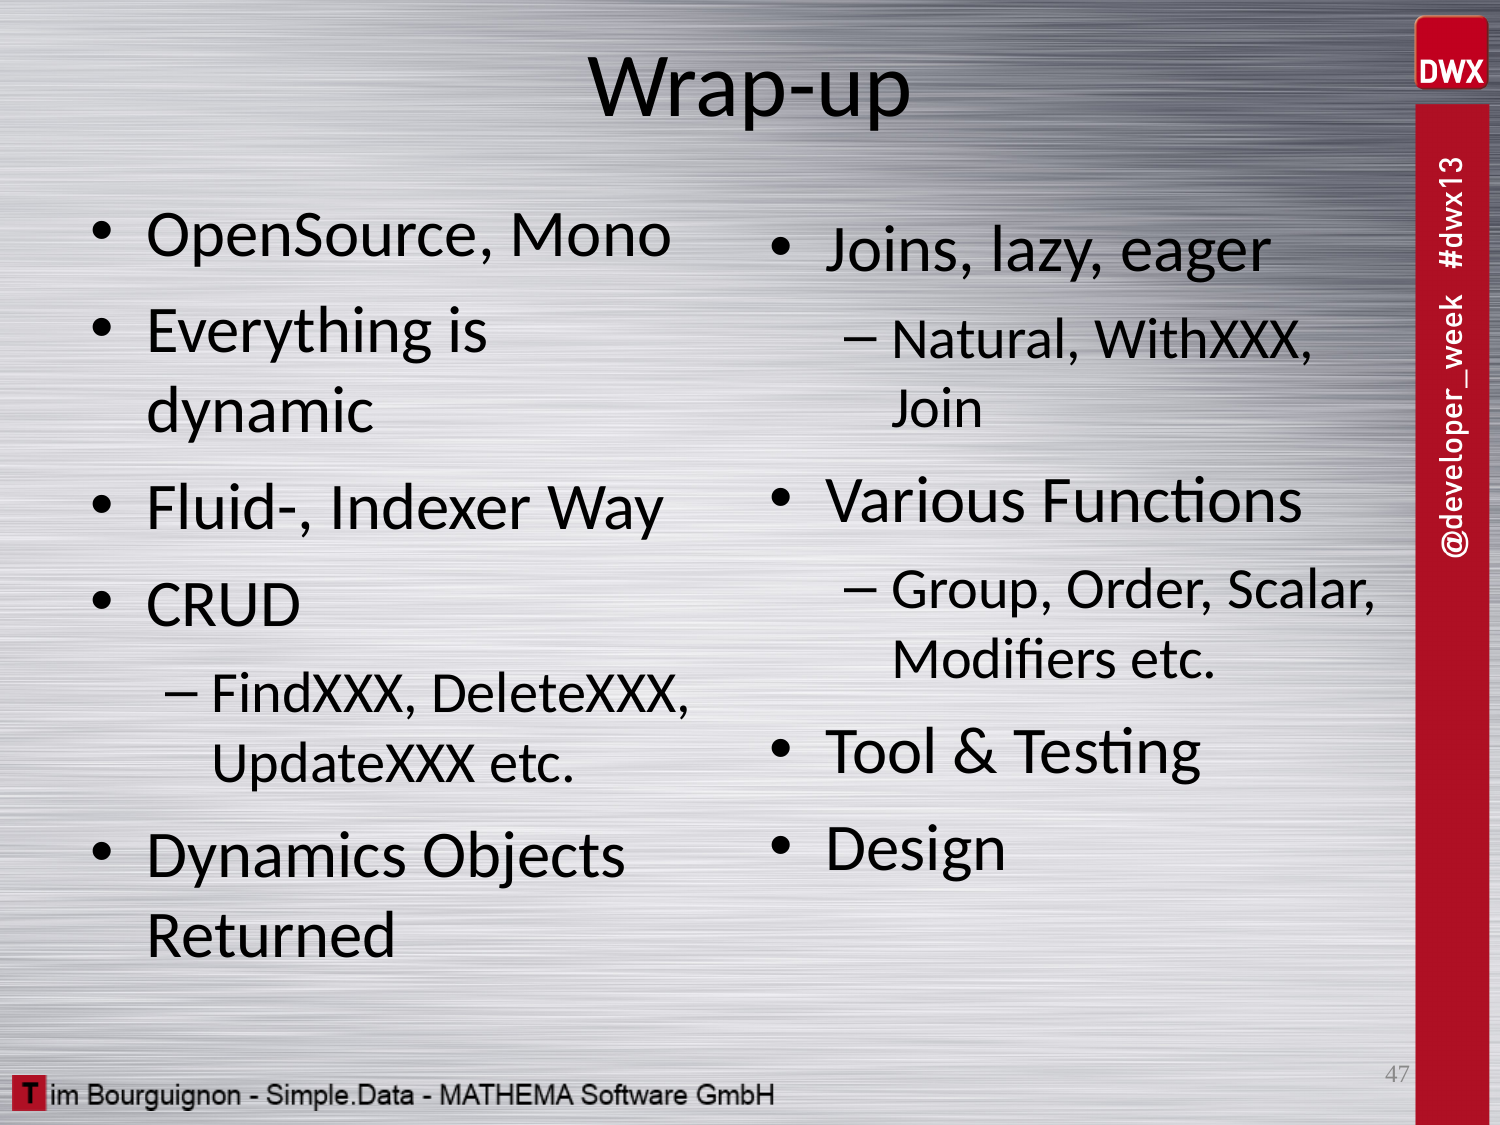

Wrap-up
# OpenSource, Mono
Everything is dynamic
Fluid-, Indexer Way
CRUD
FindXXX, DeleteXXX, UpdateXXX etc.
Dynamics Objects Returned
Joins, lazy, eager
Natural, WithXXX, Join
Various Functions
Group, Order, Scalar, Modifiers etc.
Tool & Testing
Design
47